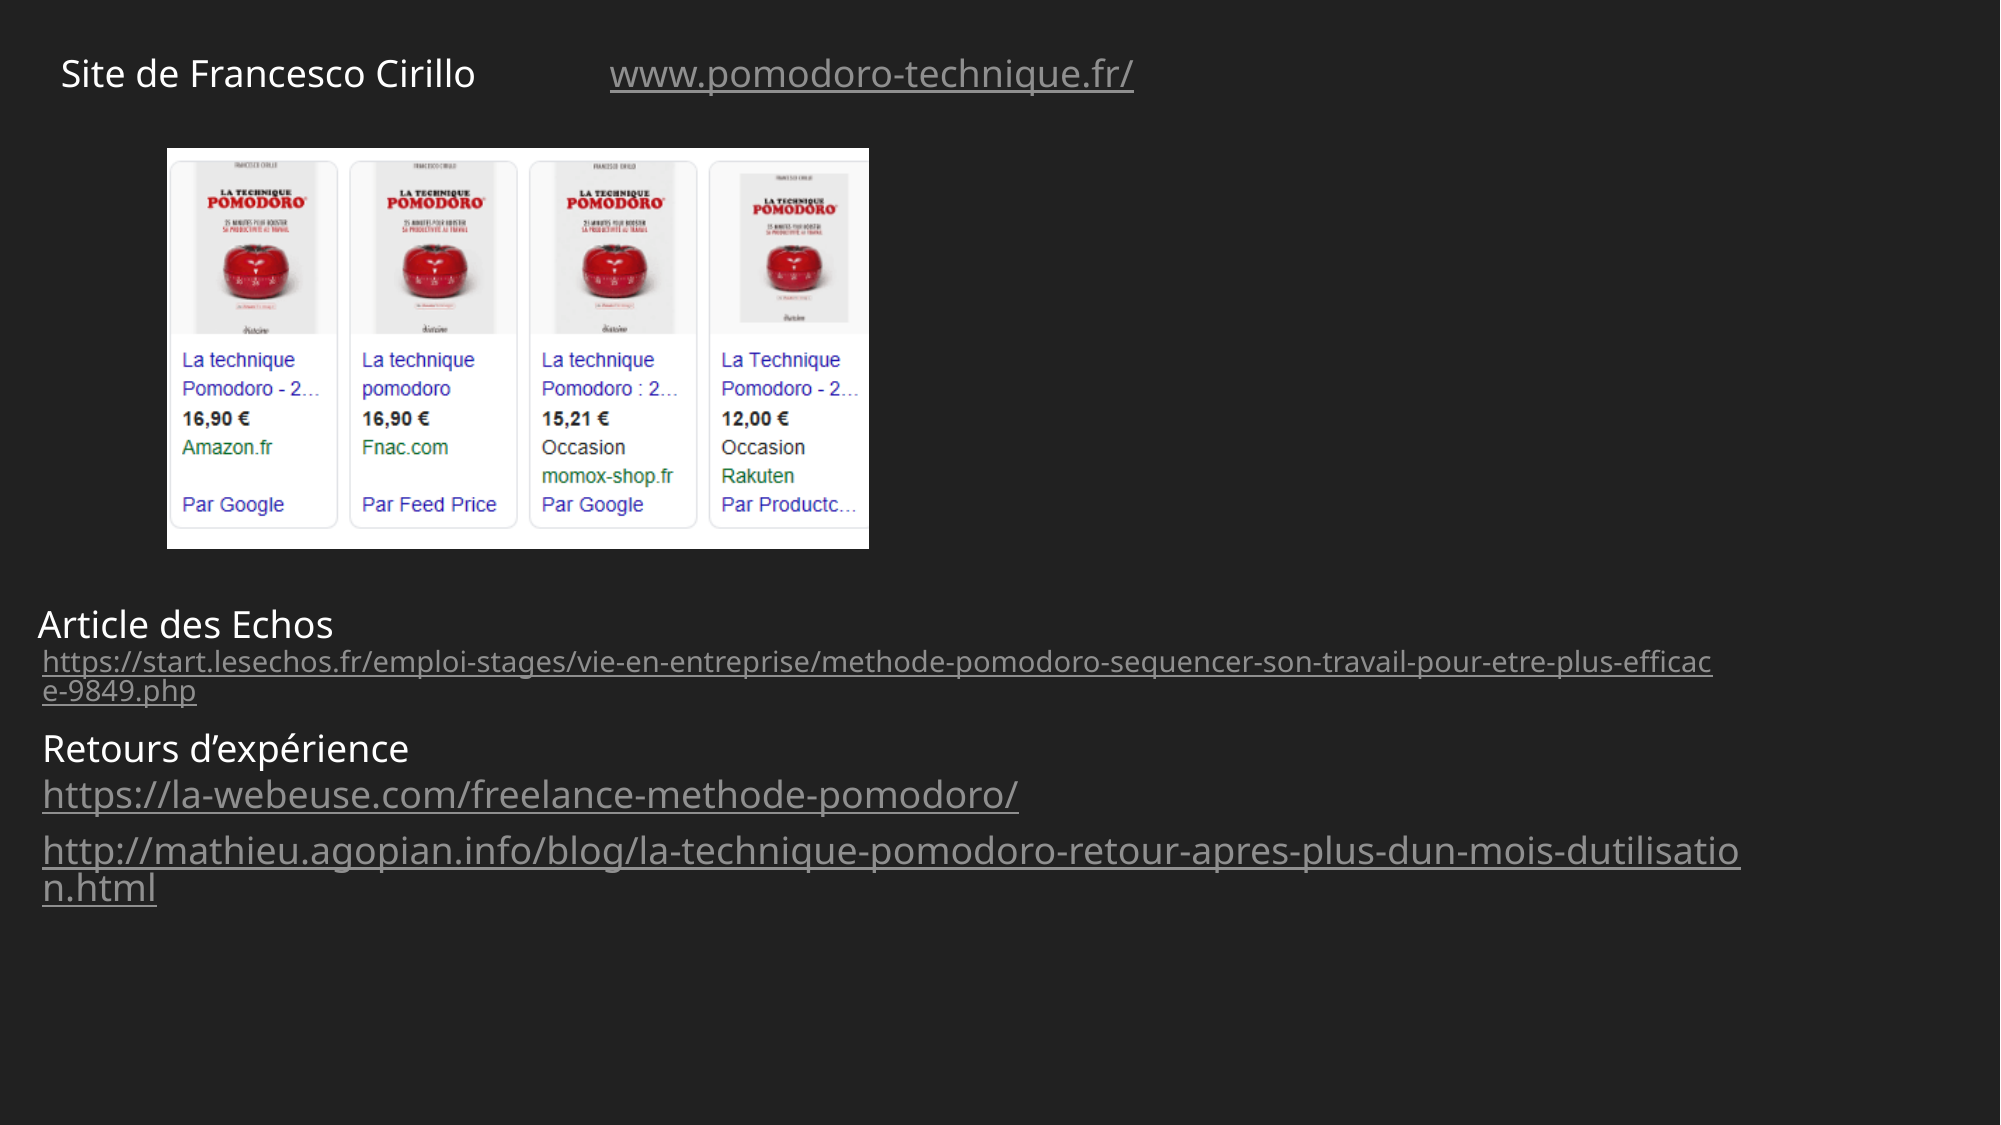

Site de Francesco Cirillo
www.pomodoro-technique.fr/
Article des Echos
https://start.lesechos.fr/emploi-stages/vie-en-entreprise/methode-pomodoro-sequencer-son-travail-pour-etre-plus-efficace-9849.php
Retours d’expérience
https://la-webeuse.com/freelance-methode-pomodoro/
http://mathieu.agopian.info/blog/la-technique-pomodoro-retour-apres-plus-dun-mois-dutilisation.html